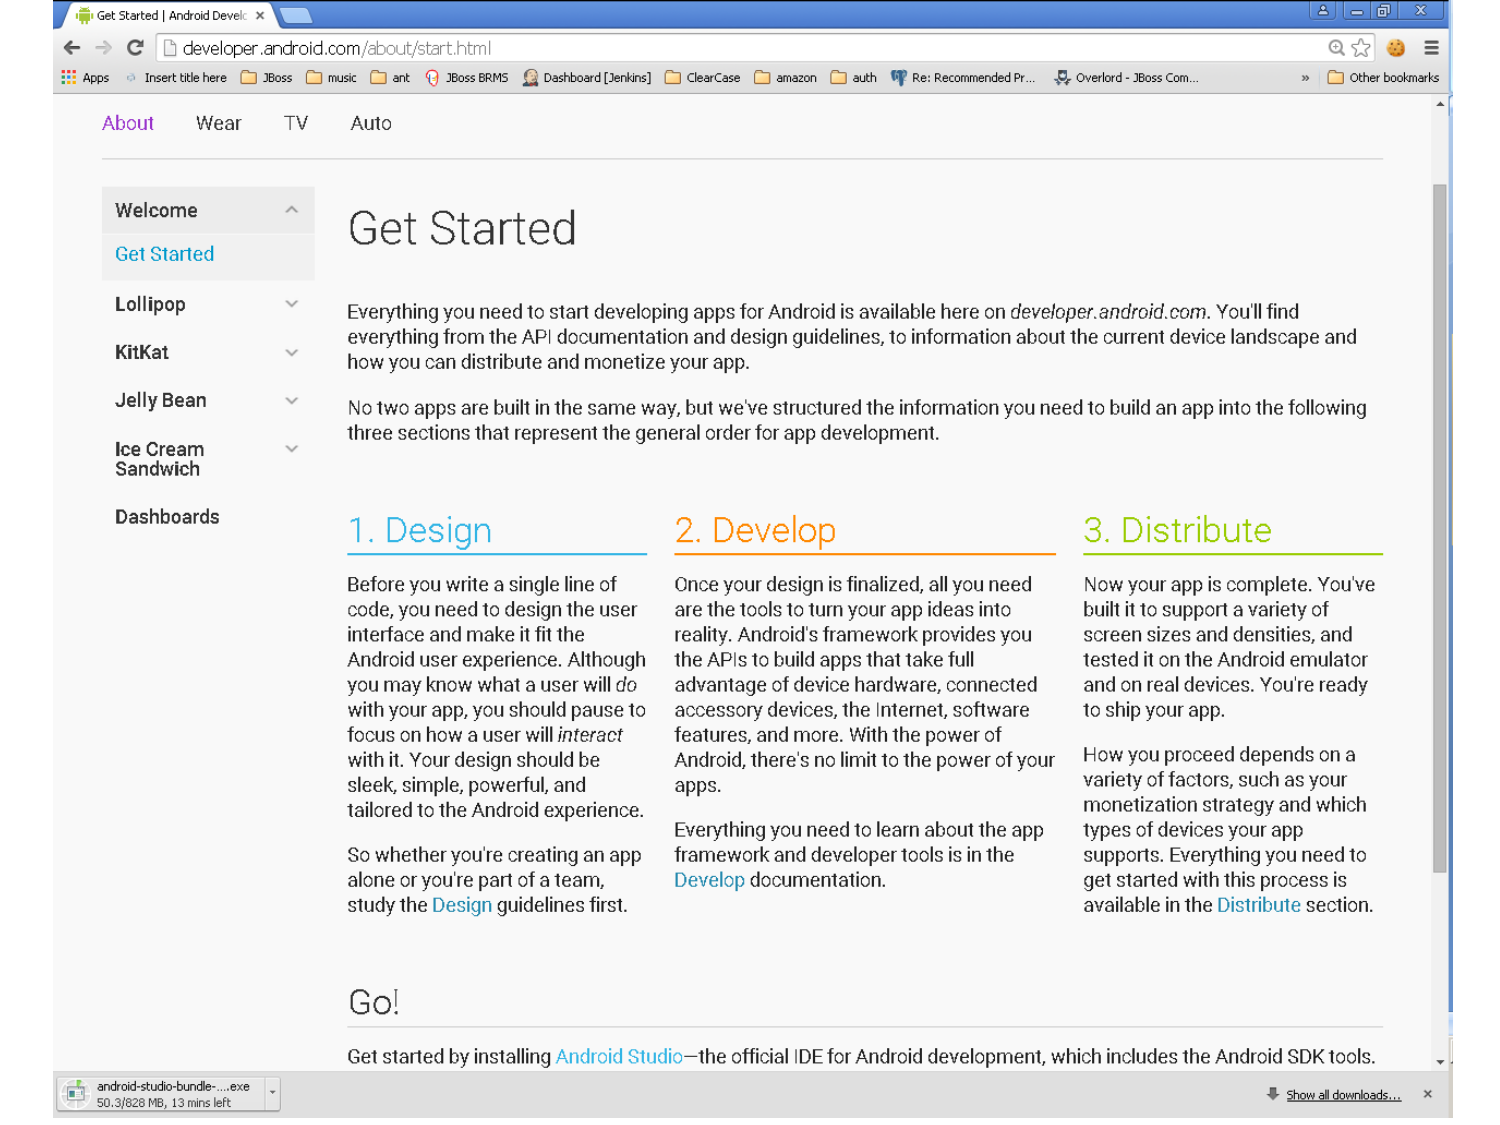

#
05.09.2019
14.09.2020
Creative Commons Attribution-ShareAlike 3.0